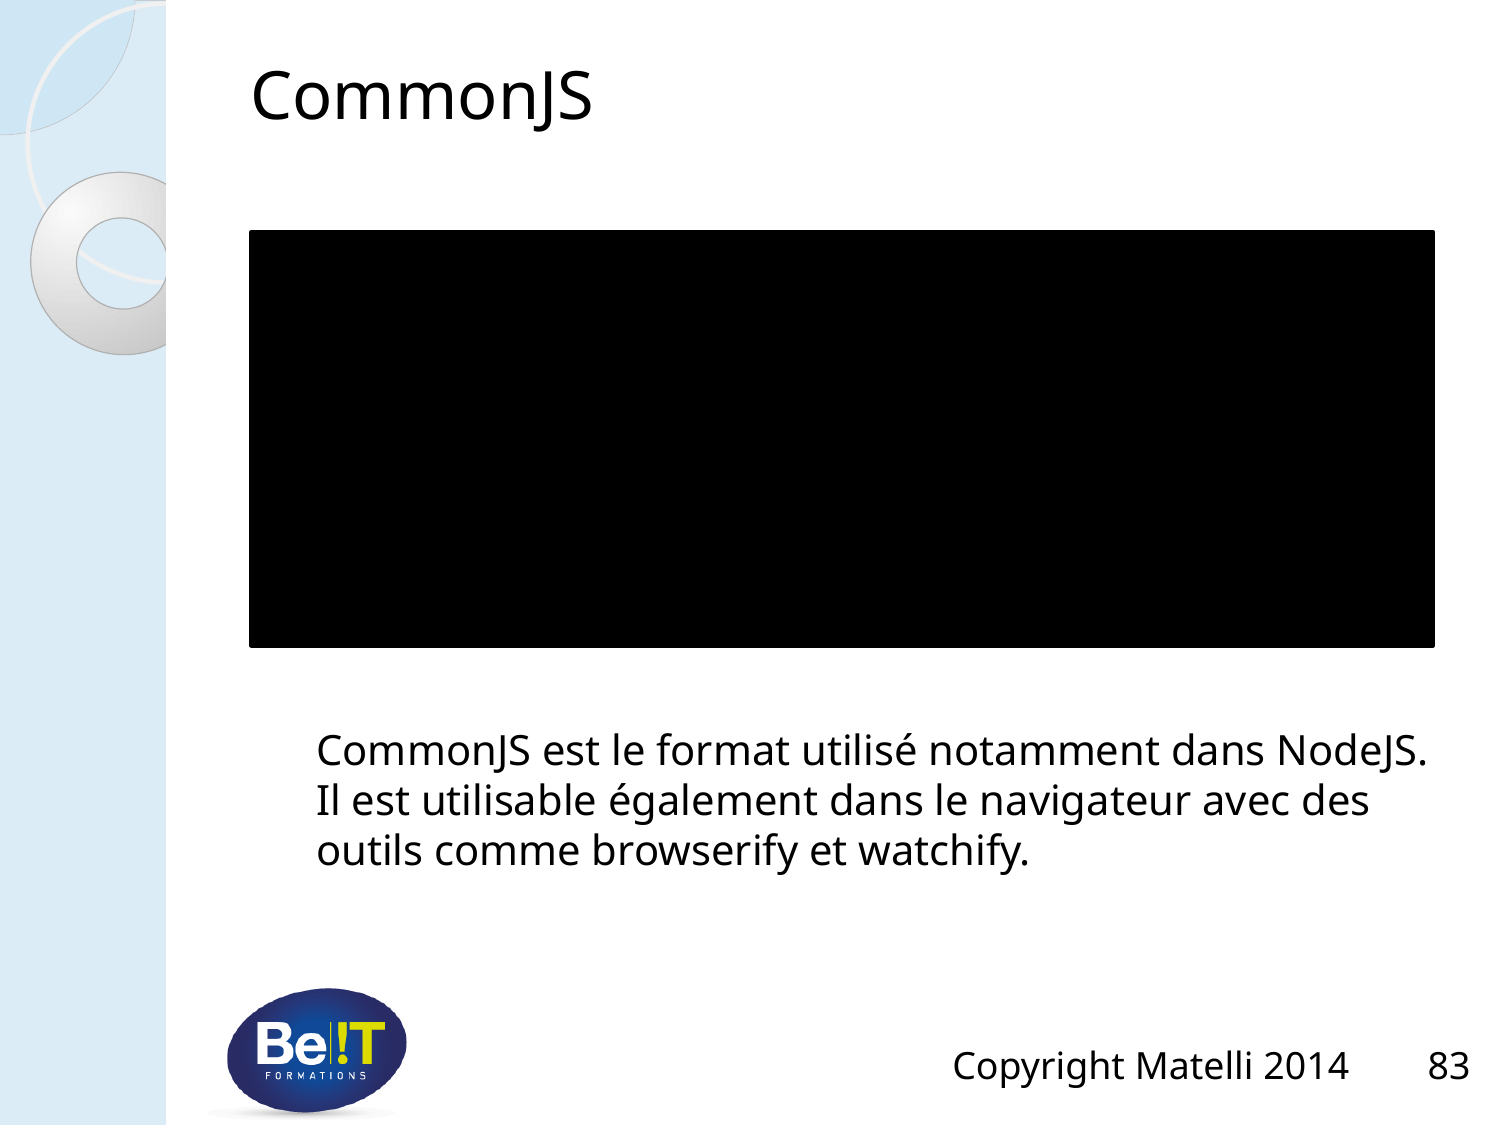

# CommonJS
 var module1 = require("lib/module");
 var myFunc = function () {
 // ...
 module1.func();
 };
 exports.func = myFunc
CommonJS est le format utilisé notamment dans NodeJS. Il est utilisable également dans le navigateur avec des outils comme browserify et watchify.
Copyright Matelli 2014